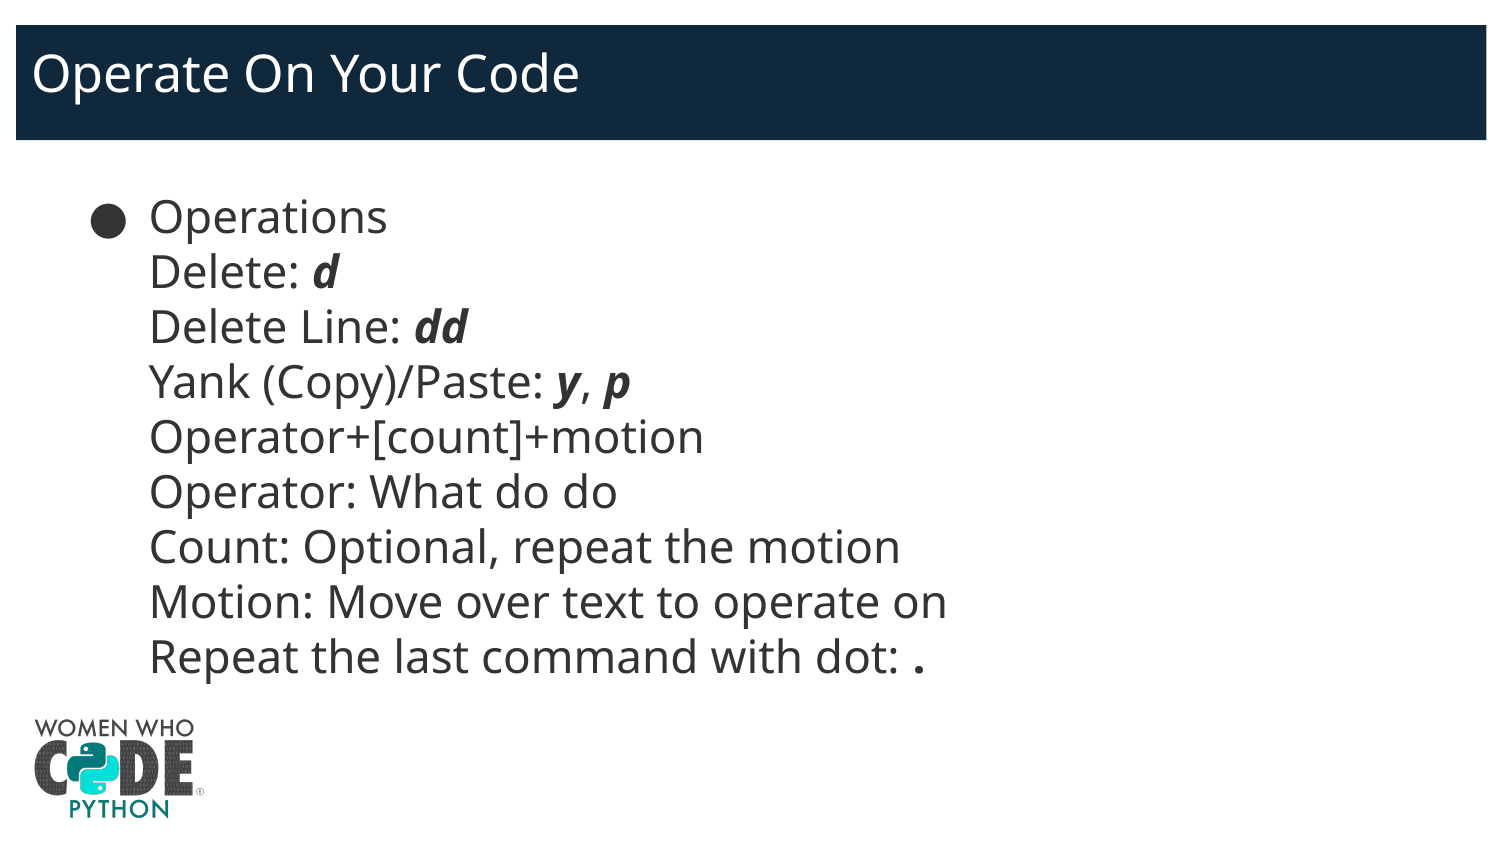

Operate On Your Code
# Operations Delete: d Delete Line: dd Yank (Copy)/Paste: y, p Operator+[count]+motion Operator: What do do Count: Optional, repeat the motion Motion: Move over text to operate on Repeat the last command with dot: .